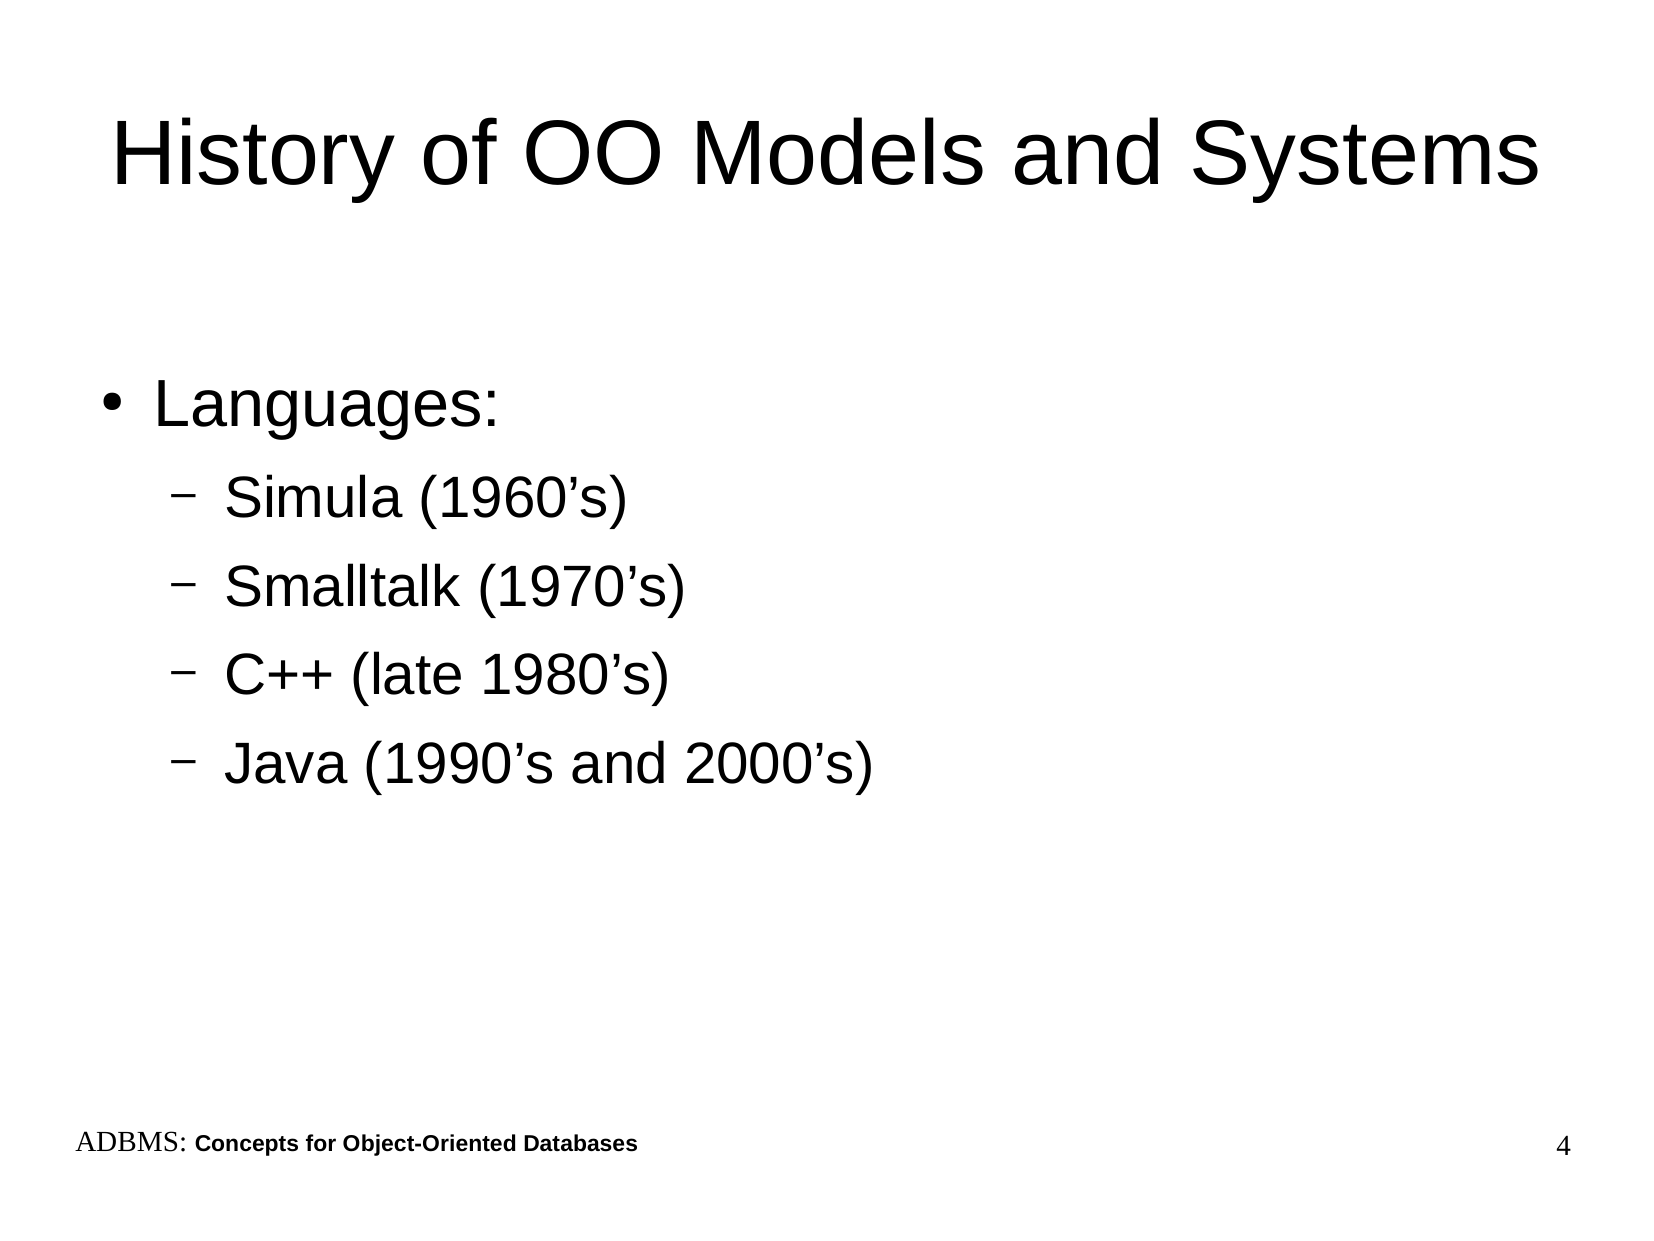

# History of OO Models and Systems
Languages:
Simula (1960’s)
Smalltalk (1970’s)
C++ (late 1980’s)
Java (1990’s and 2000’s)